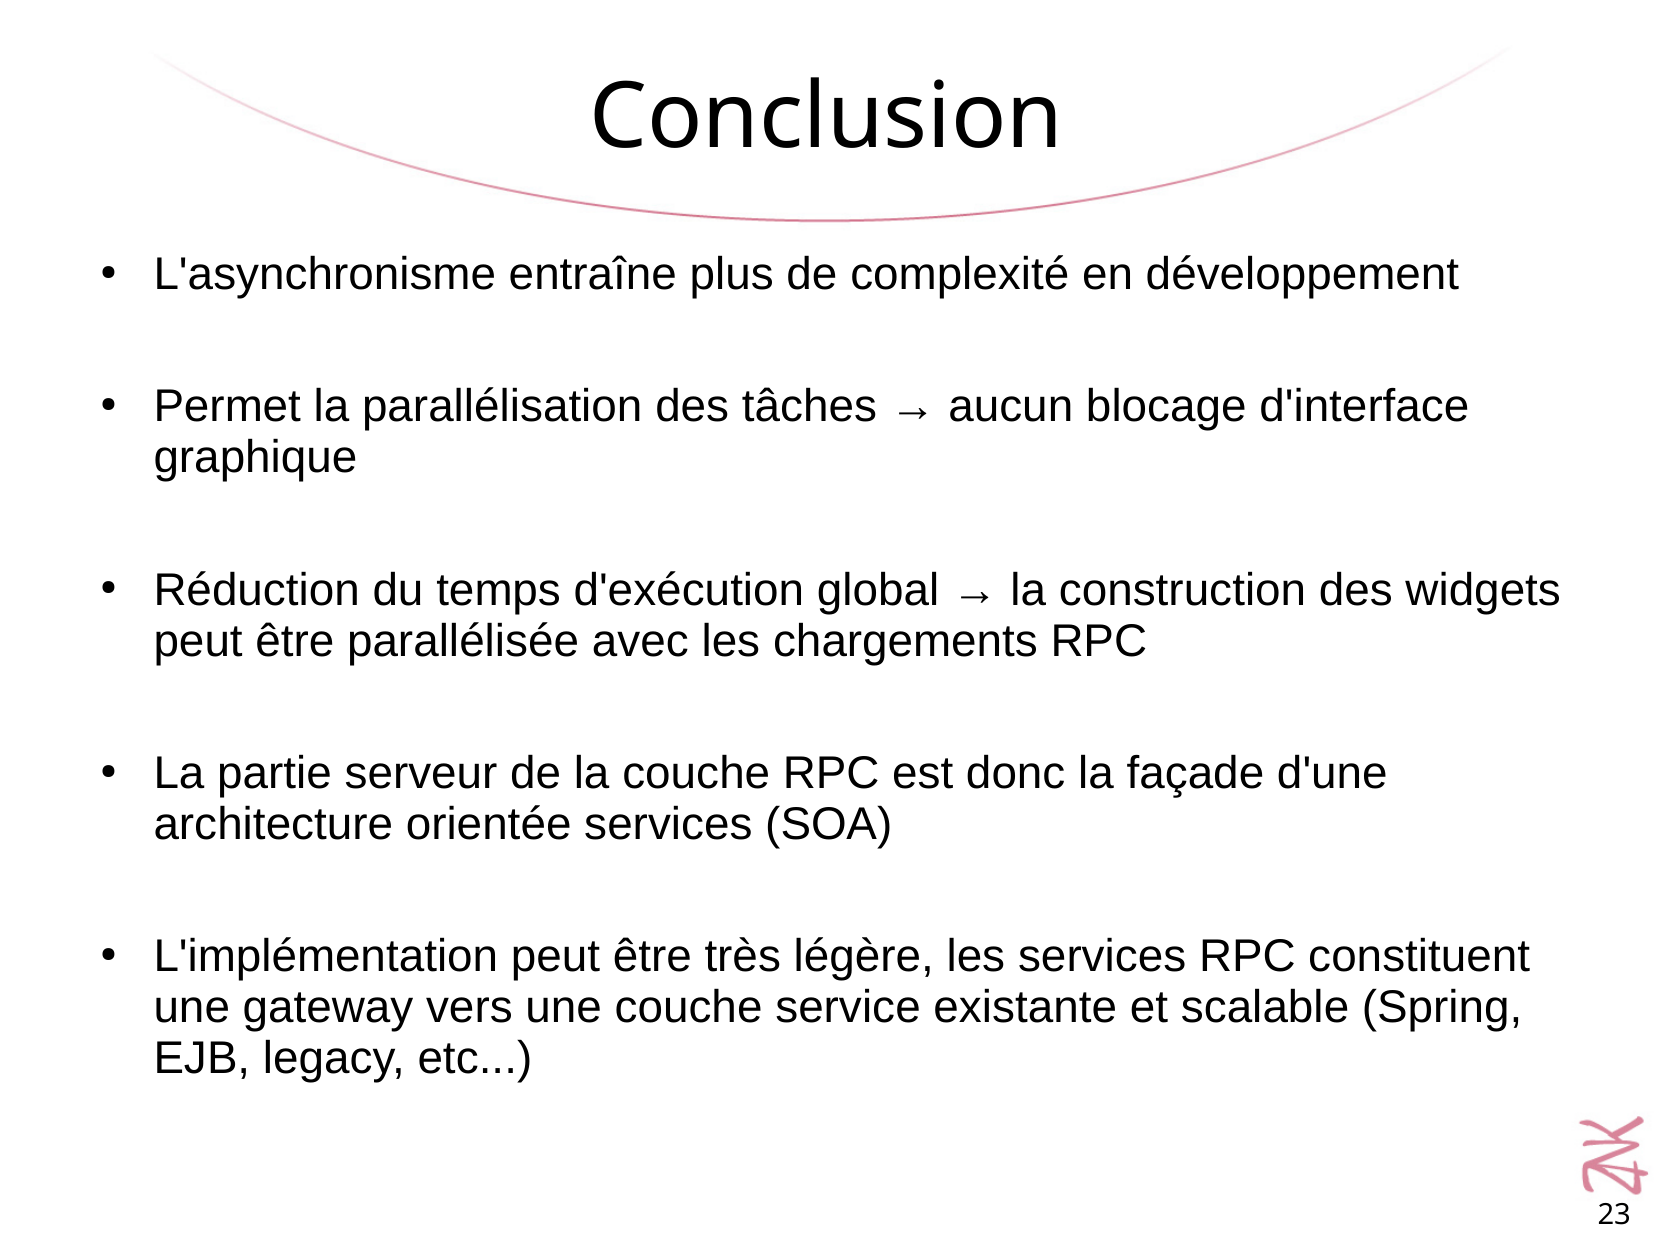

# Conclusion
L'asynchronisme entraîne plus de complexité en développement
Permet la parallélisation des tâches → aucun blocage d'interface graphique
Réduction du temps d'exécution global → la construction des widgets peut être parallélisée avec les chargements RPC
La partie serveur de la couche RPC est donc la façade d'une architecture orientée services (SOA)
L'implémentation peut être très légère, les services RPC constituent une gateway vers une couche service existante et scalable (Spring, EJB, legacy, etc...)
23